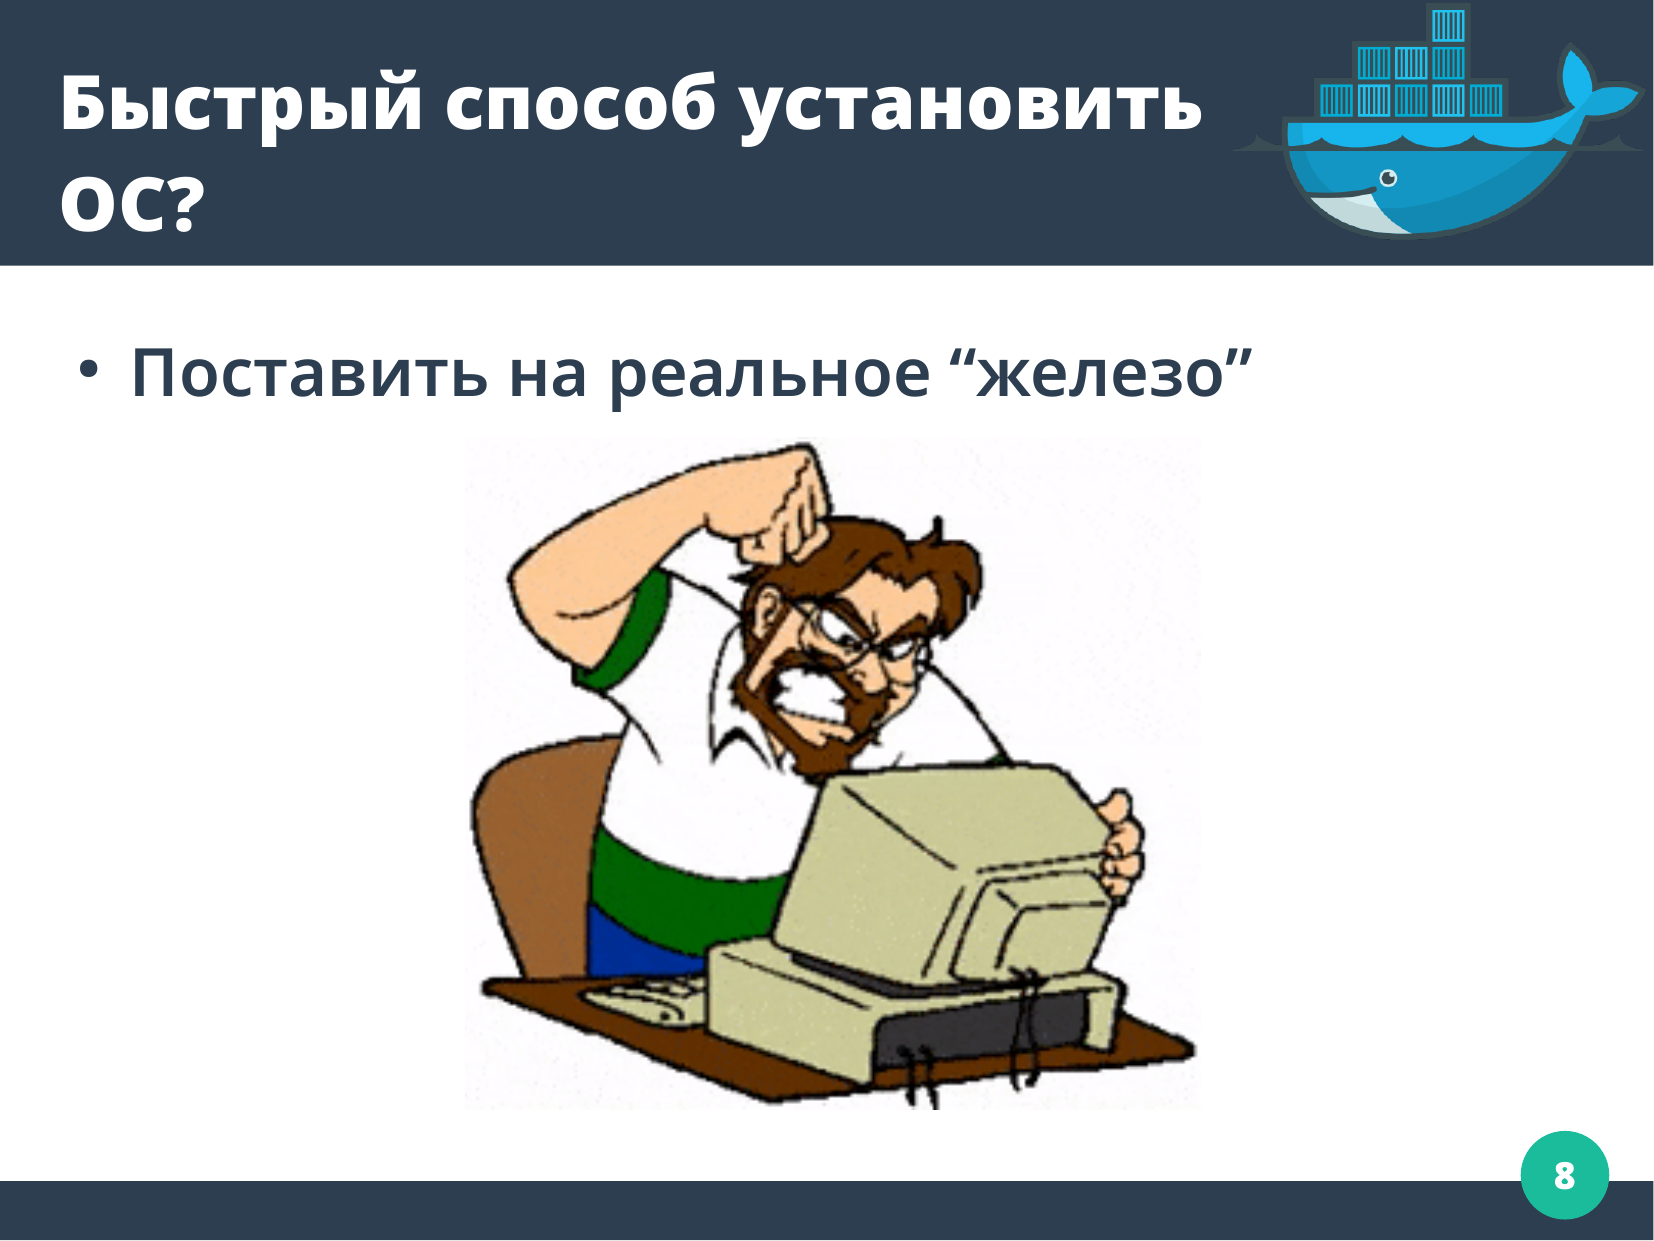

# Быстрый способ установить ОС?
Поставить на реальное “железо”
8